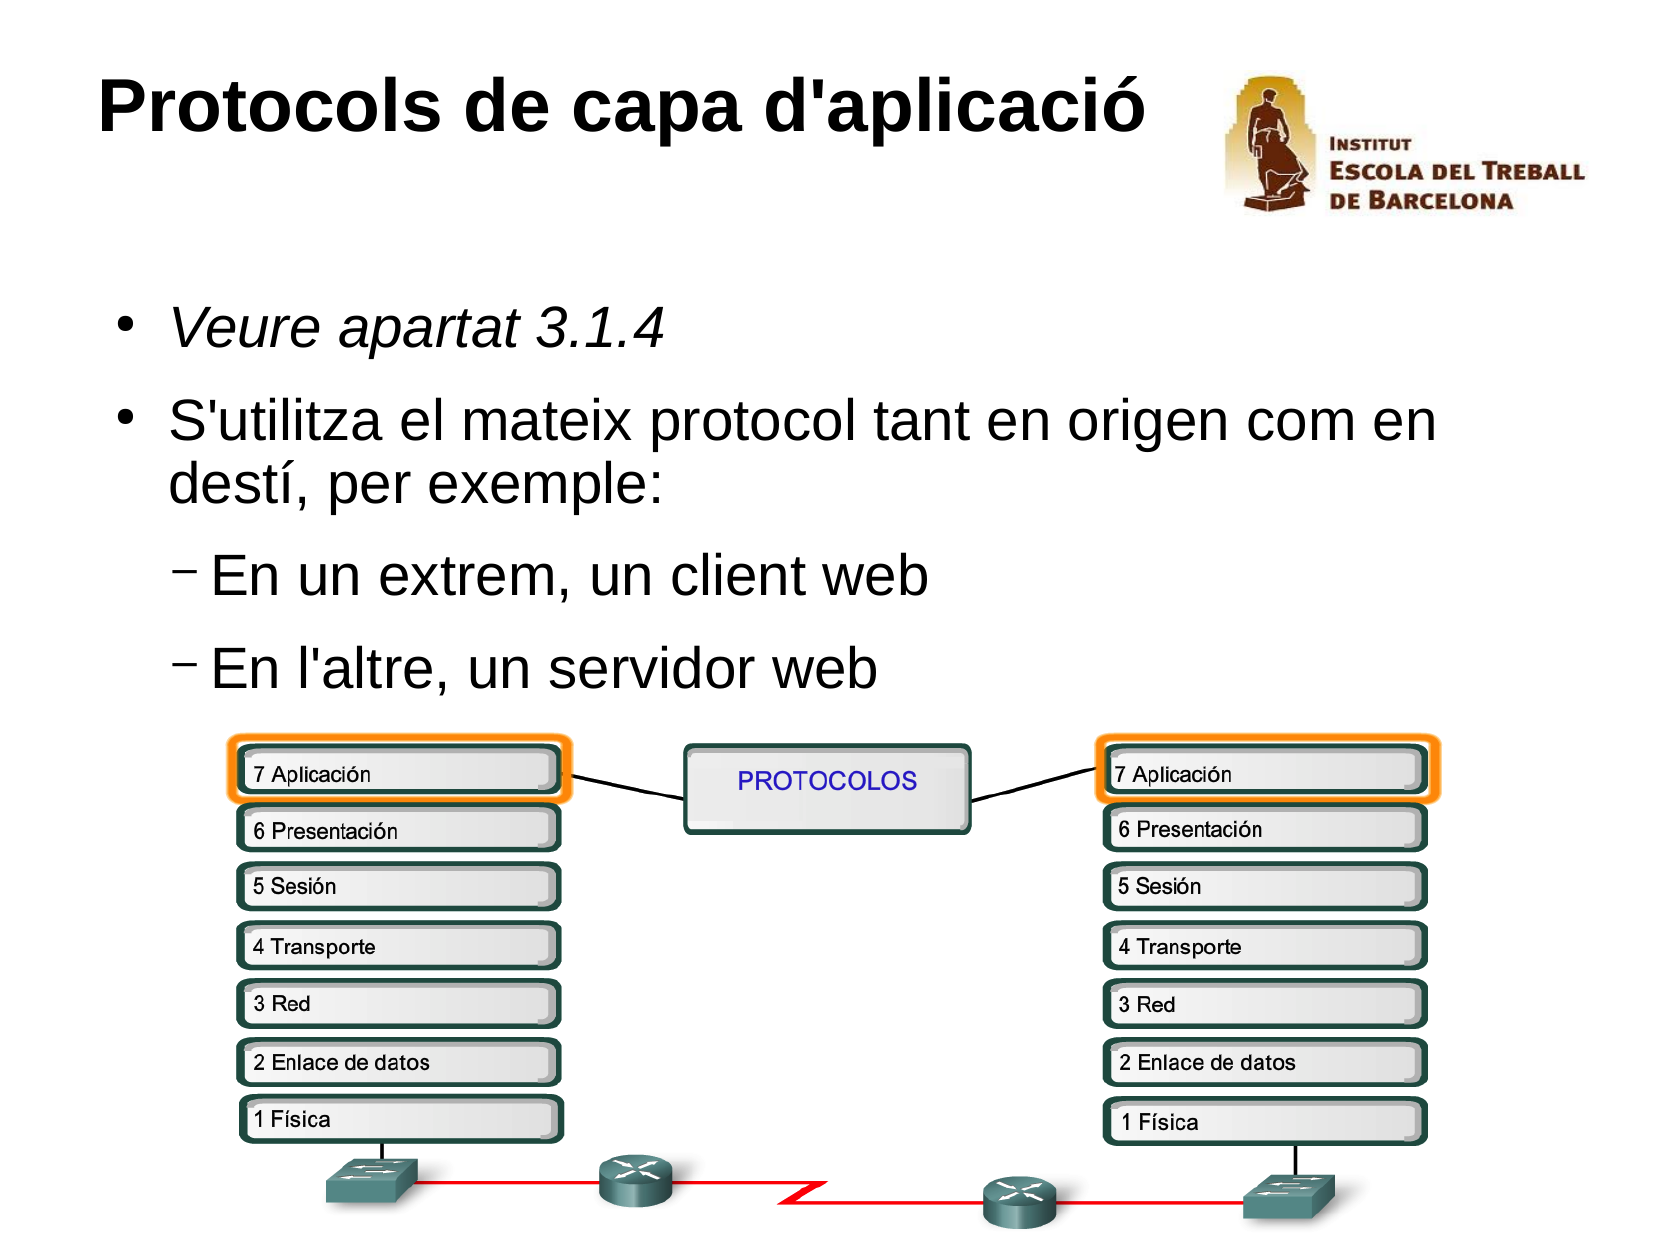

# Protocols de capa d'aplicació
Veure apartat 3.1.4
S'utilitza el mateix protocol tant en origen com en destí, per exemple:
En un extrem, un client web
En l'altre, un servidor web